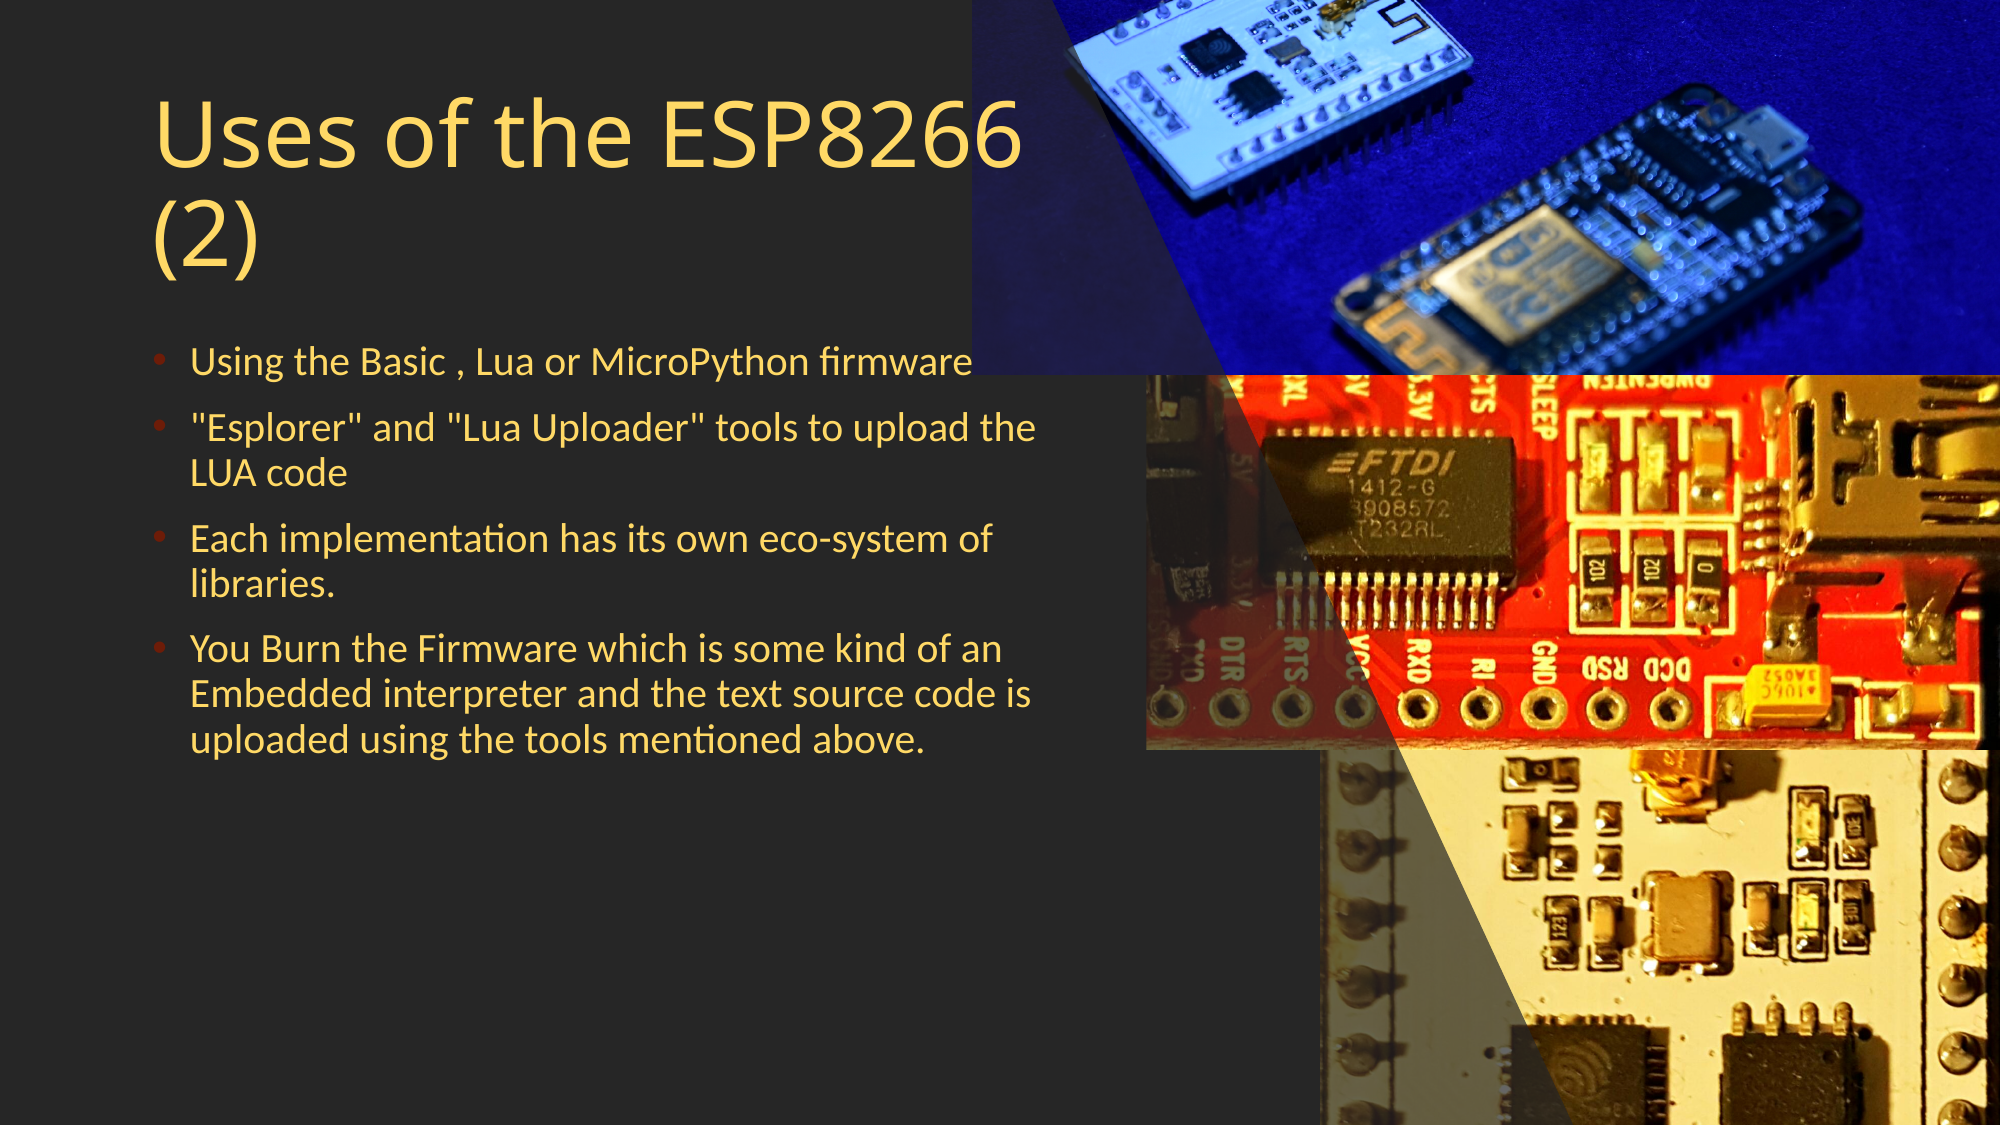

# Uses of the ESP8266 (2)
Using the Basic , Lua or MicroPython firmware
"Esplorer" and "Lua Uploader" tools to upload the LUA code
Each implementation has its own eco-system of libraries.
You Burn the Firmware which is some kind of an Embedded interpreter and the text source code is uploaded using the tools mentioned above.